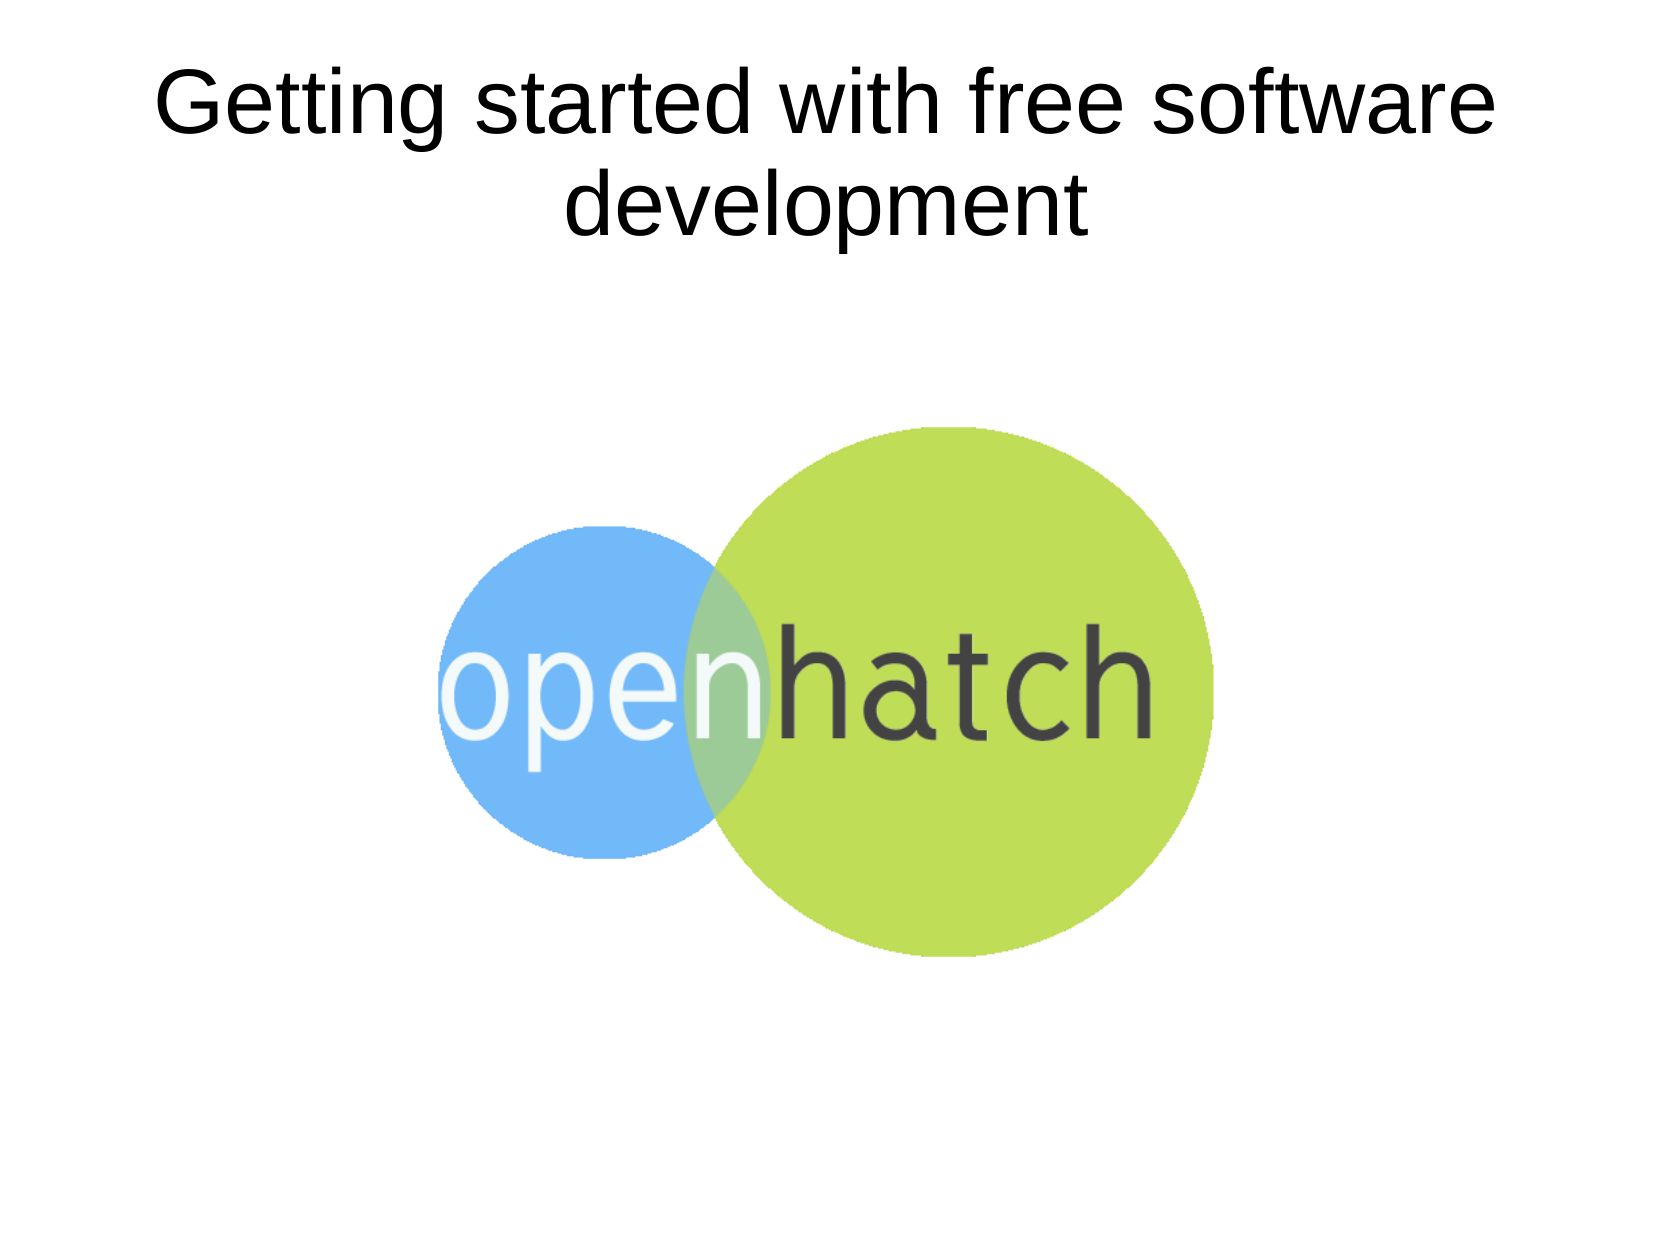

# Getting started with free software development